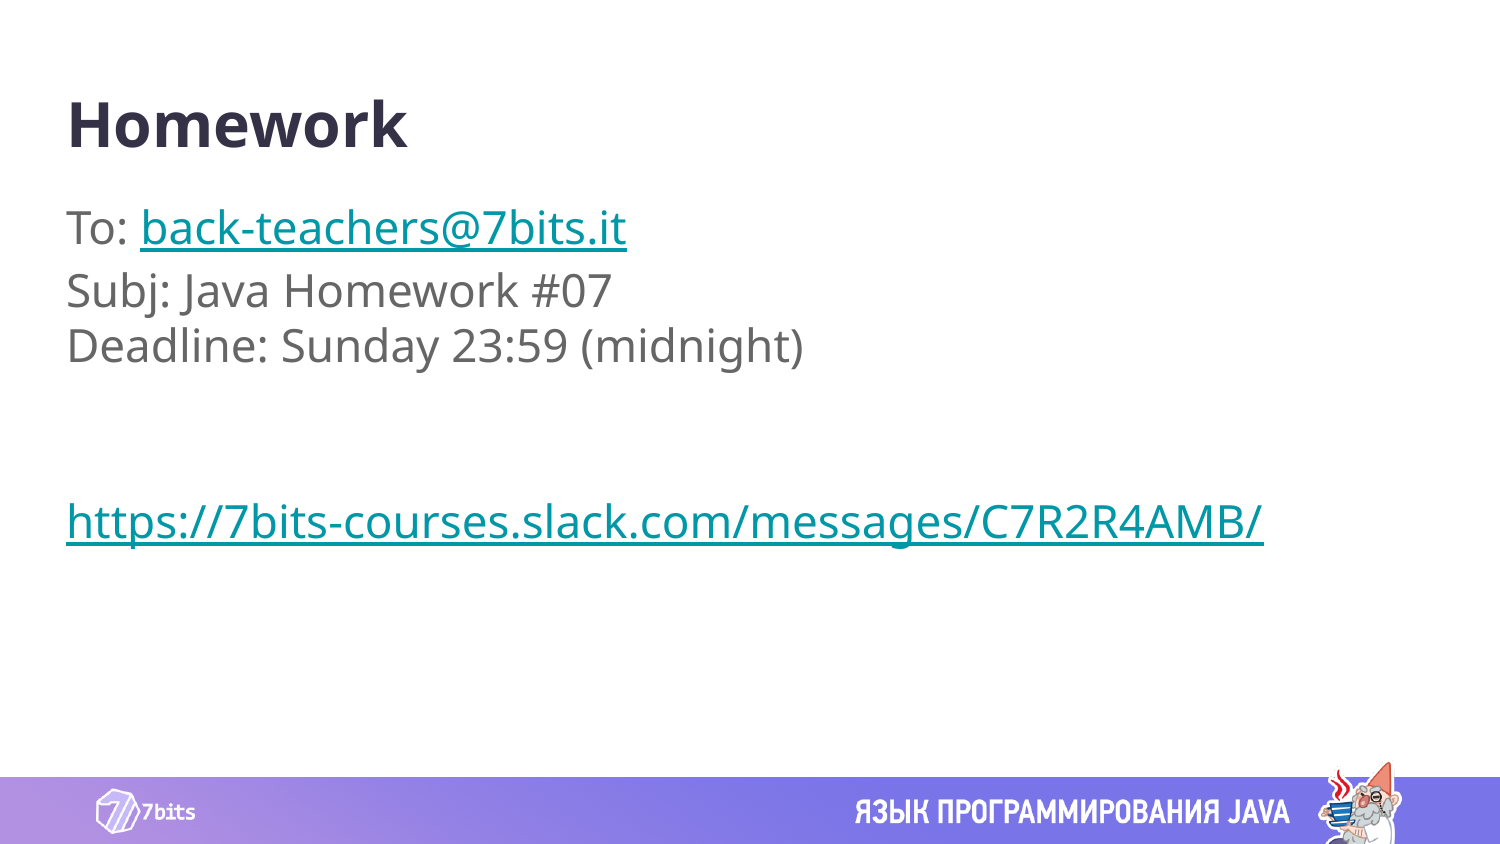

# Homework
To: back-teachers@7bits.it
Subj: Java Homework #07
Deadline: Sunday 23:59 (midnight)
https://7bits-courses.slack.com/messages/C7R2R4AMB/